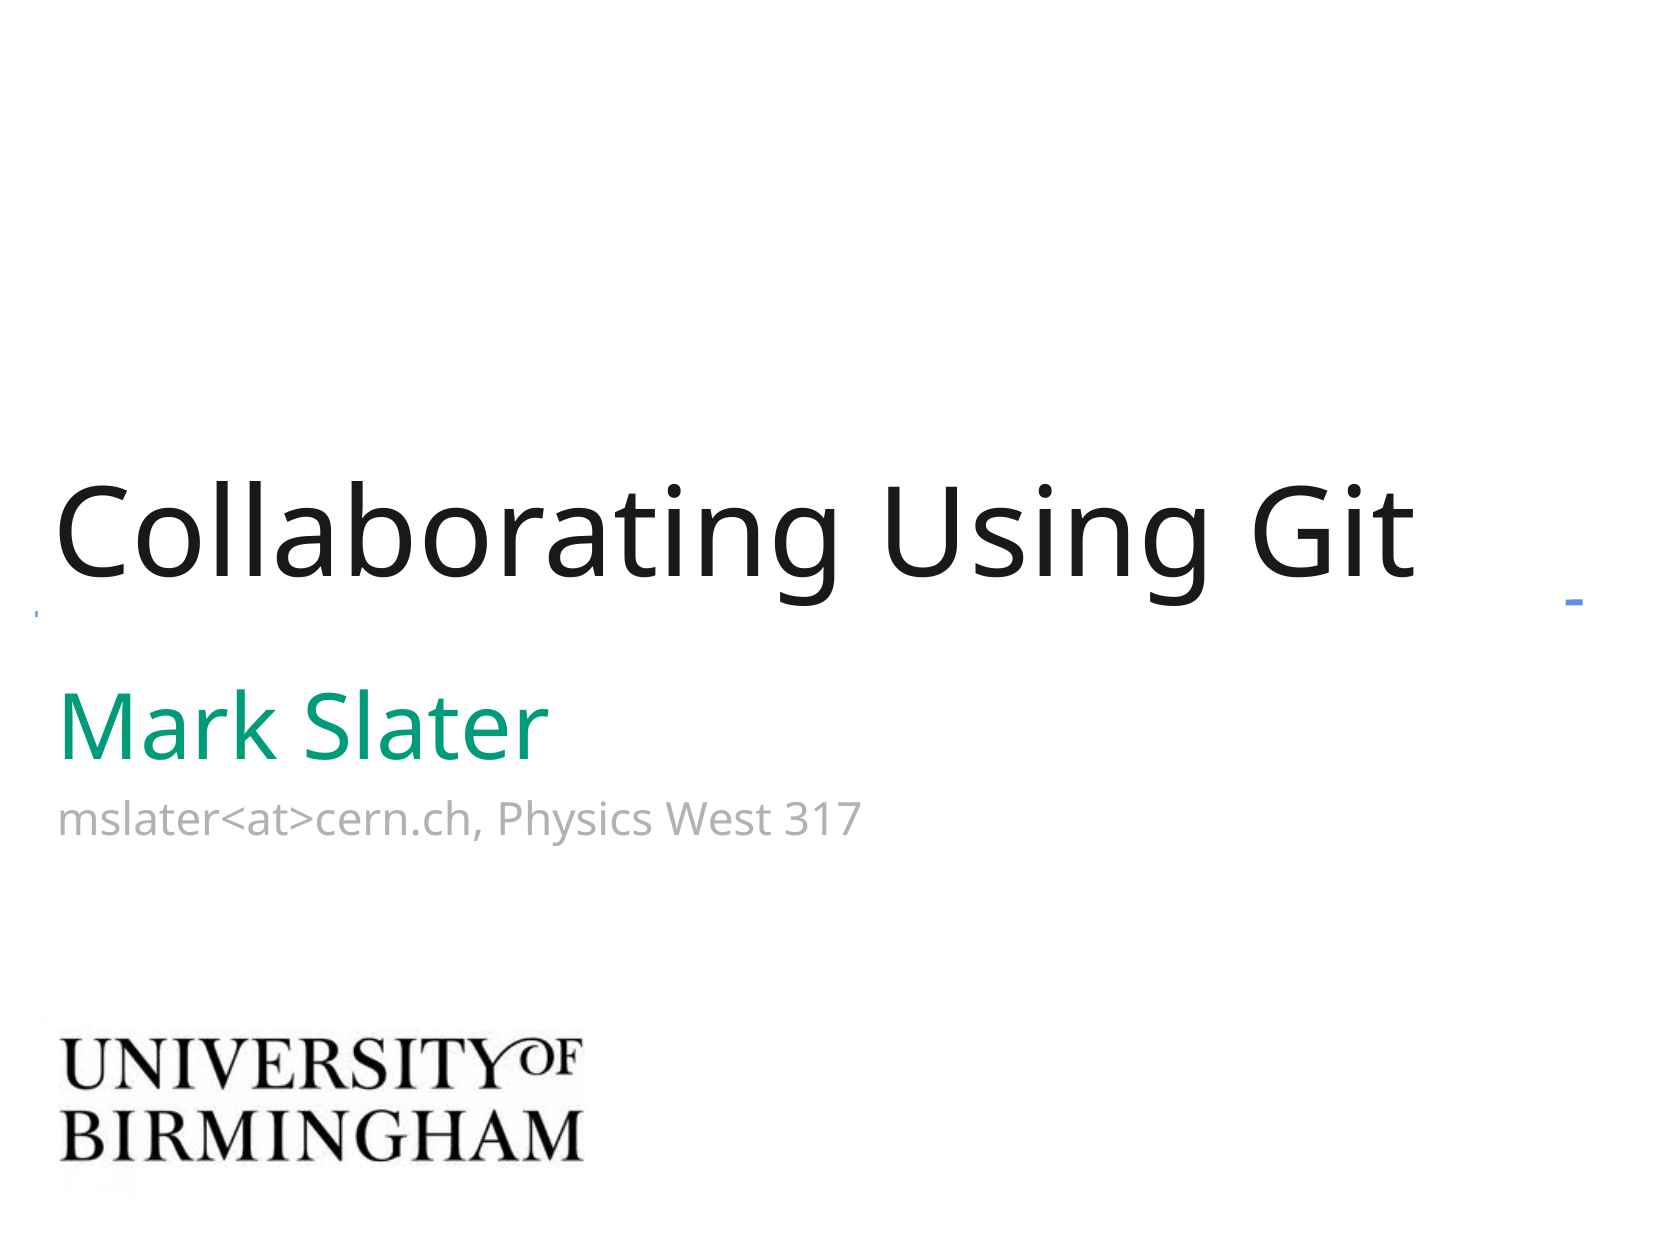

Collaborating Using Git
Mark Slater
mslater<at>cern.ch, Physics West 317